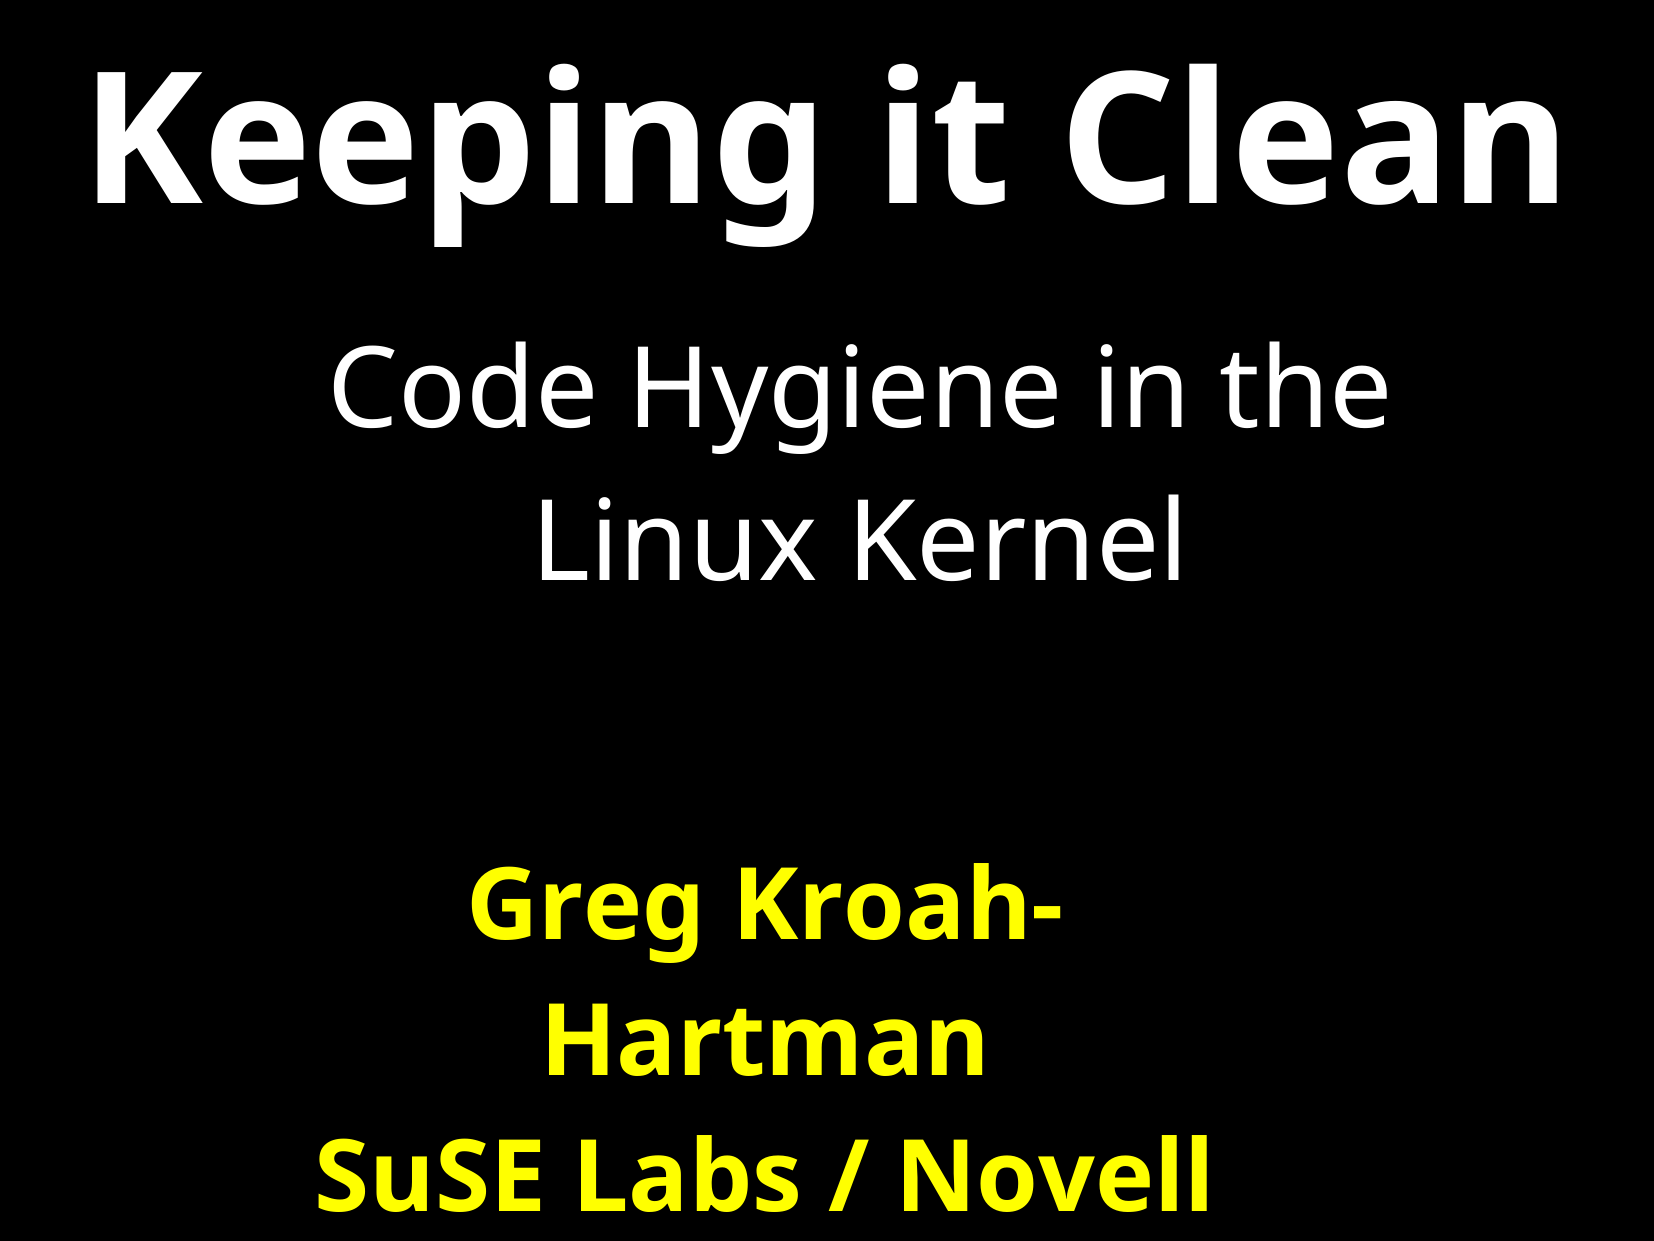

Keeping it Clean
Code Hygiene in the
Linux Kernel
Greg Kroah-Hartman
SuSE Labs / Novell